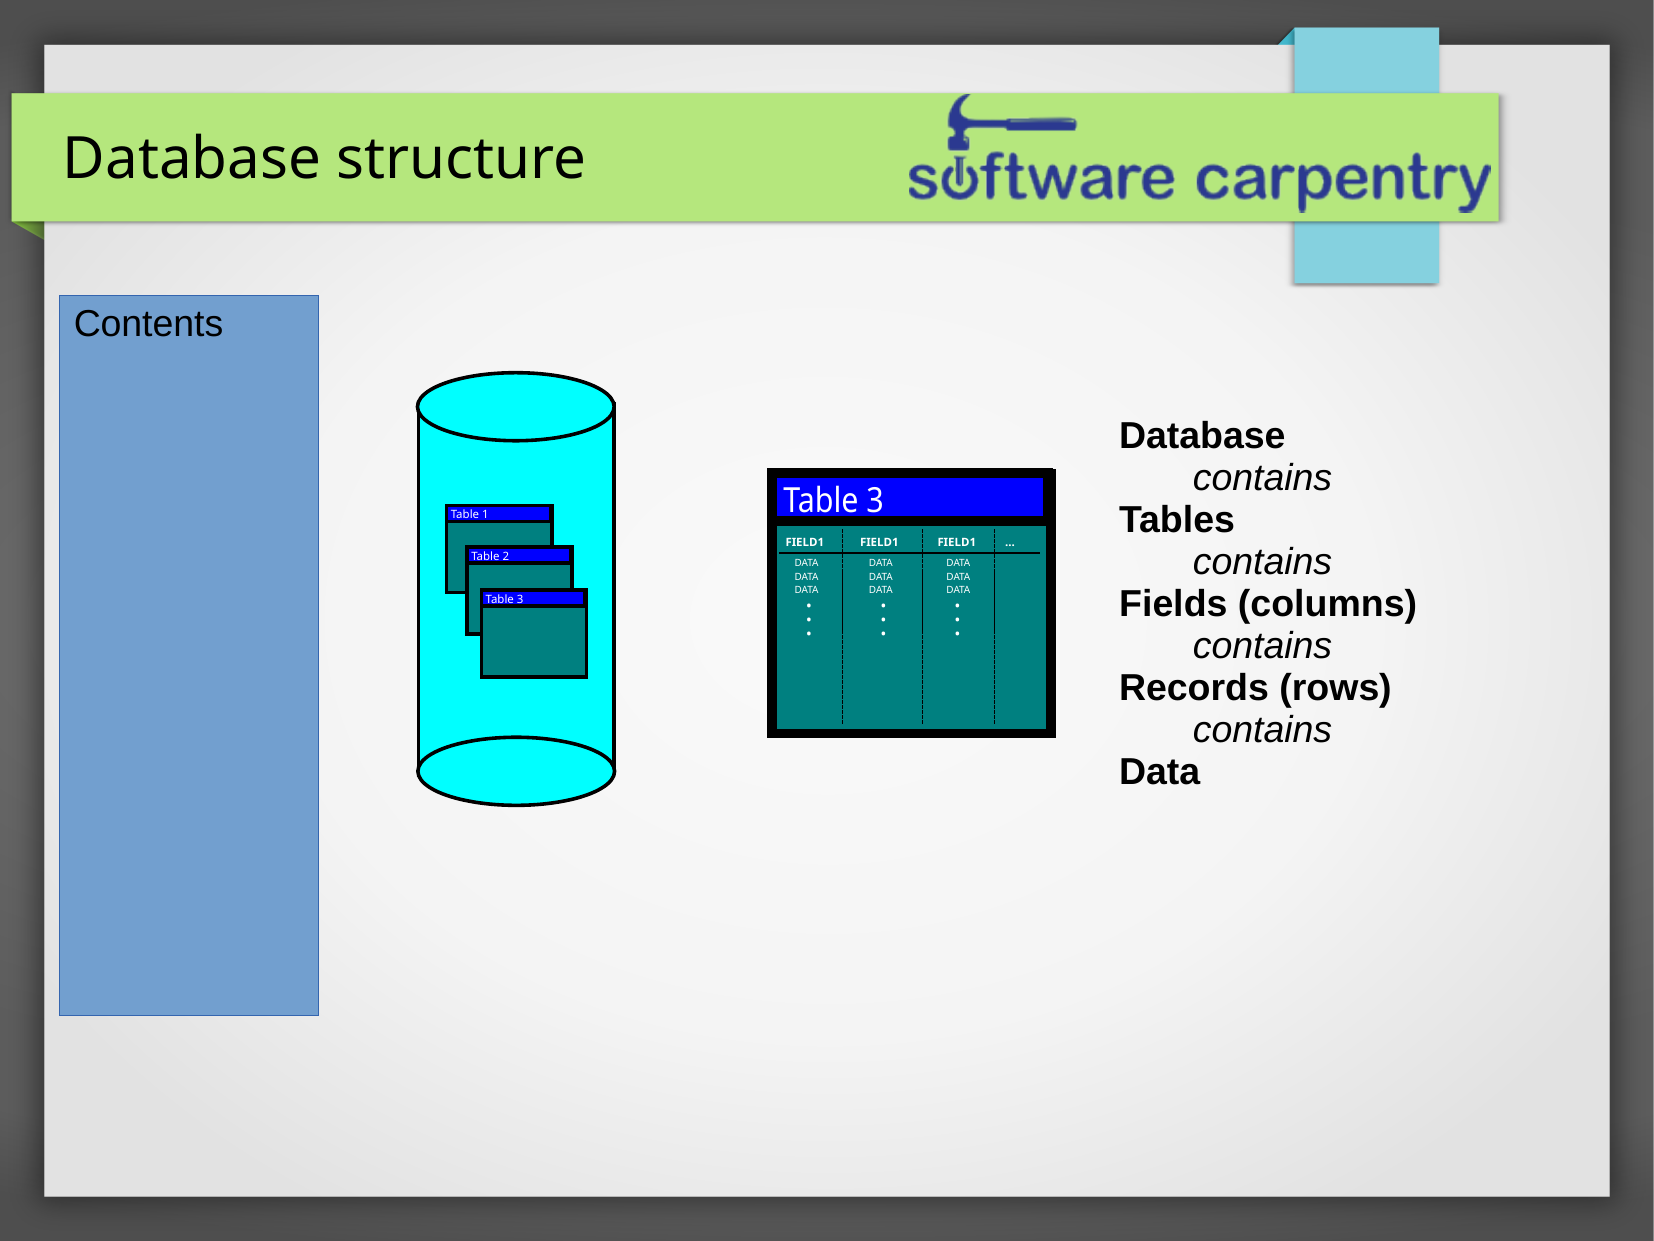

Database structure
Contents
Database
	contains
Tables
	contains
Fields (columns)
	contains
Records (rows)
	contains
Data